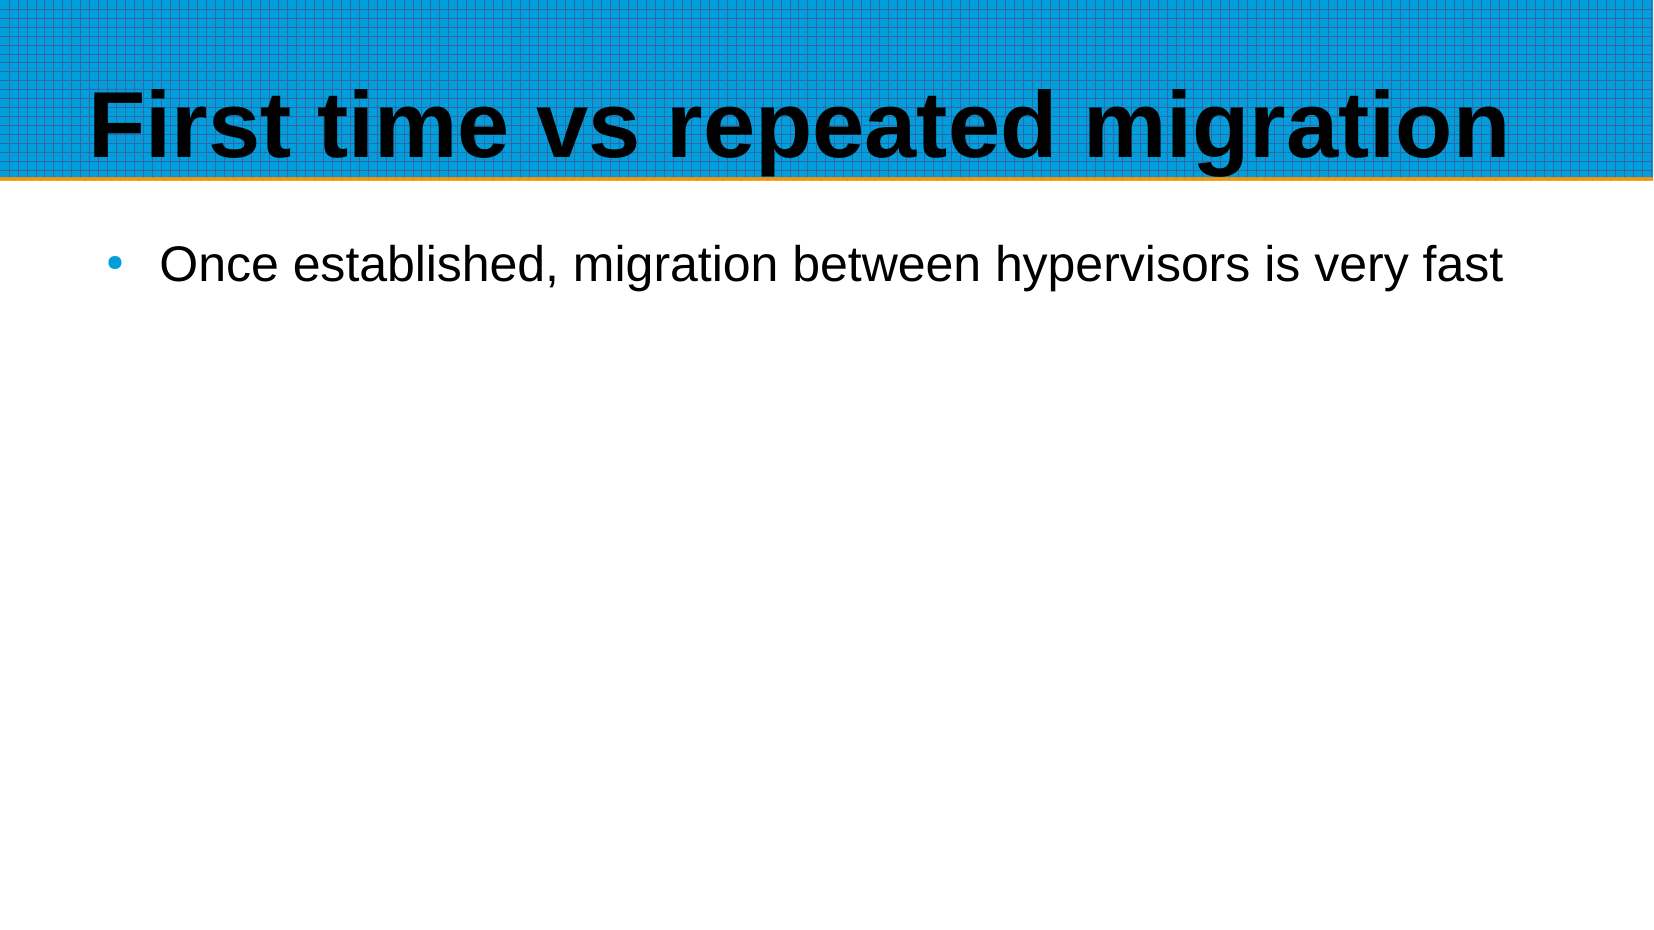

# First time vs repeated migration
Once established, migration between hypervisors is very fast